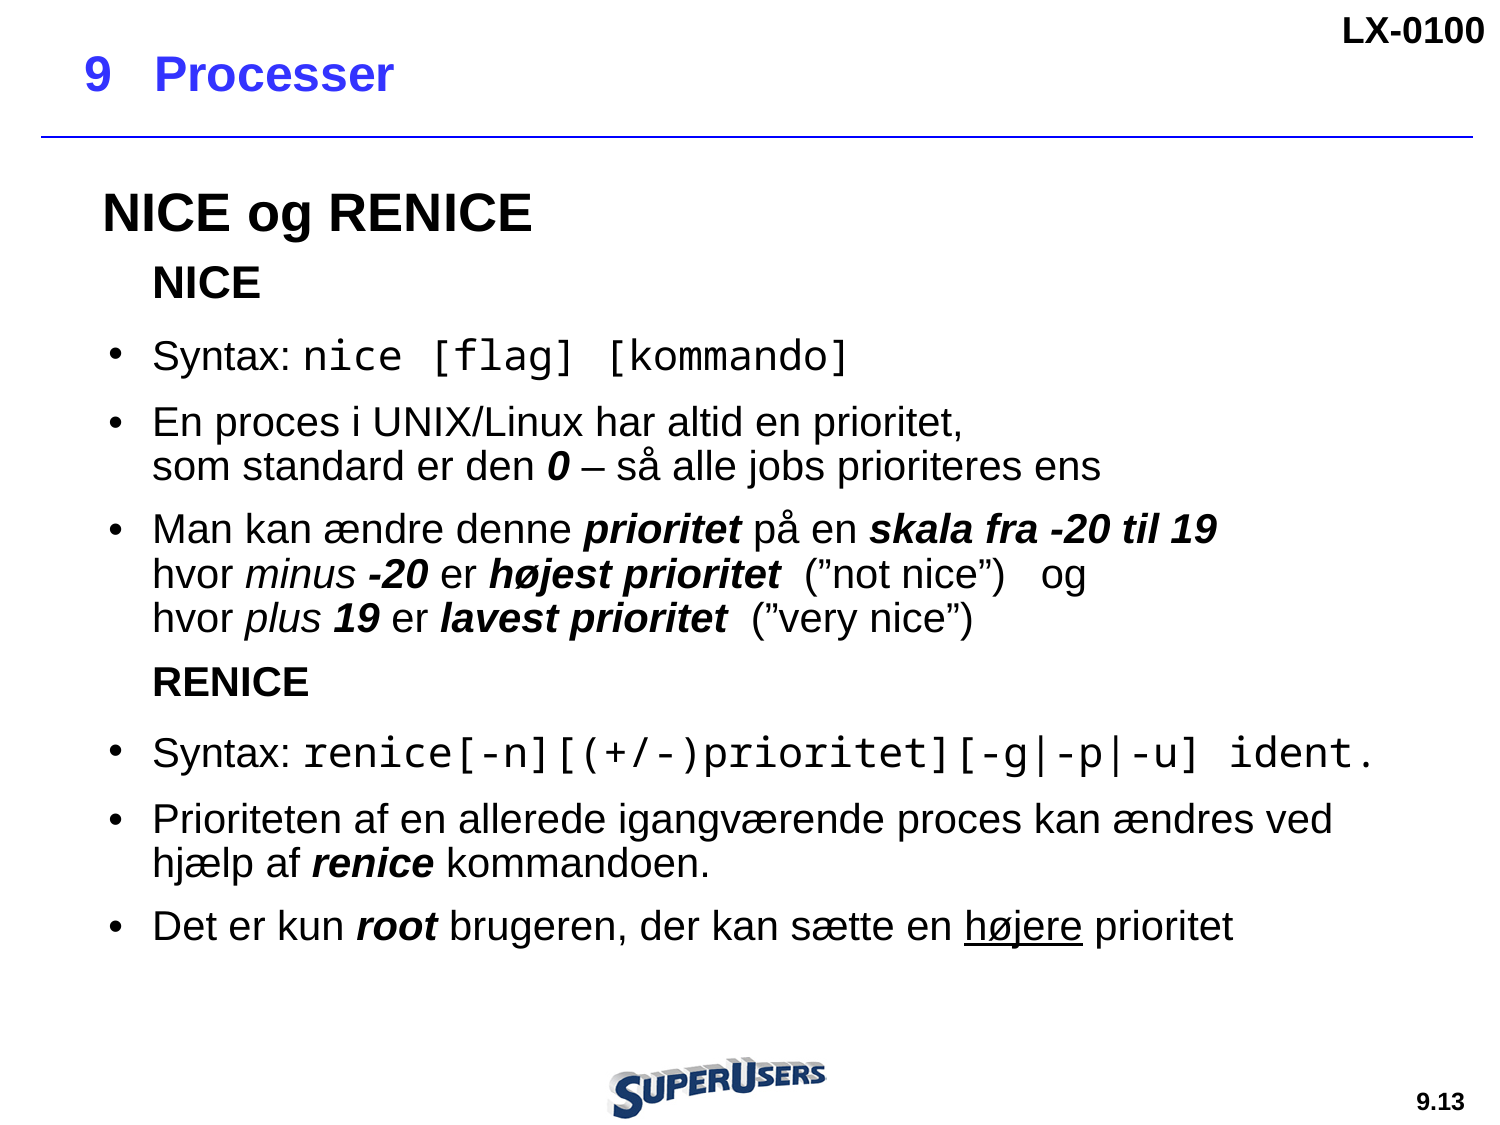

# 9 Processer
NICE og RENICE
NICE
Syntax: nice [flag] [kommando]
En proces i UNIX/Linux har altid en prioritet,
som standard er den 0 – så alle jobs prioriteres ens
Man kan ændre denne prioritet på en skala fra -20 til 19
hvor minus -20 er højest prioritet (”not nice”) og
hvor plus 19 er lavest prioritet (”very nice”)
RENICE
Syntax: renice[-n][(+/-)prioritet][-g|-p|-u] ident.
Prioriteten af ​​en allerede igangværende proces kan ændres ved hjælp af renice kommandoen.
Det er kun root brugeren, der kan sætte en højere prioritet